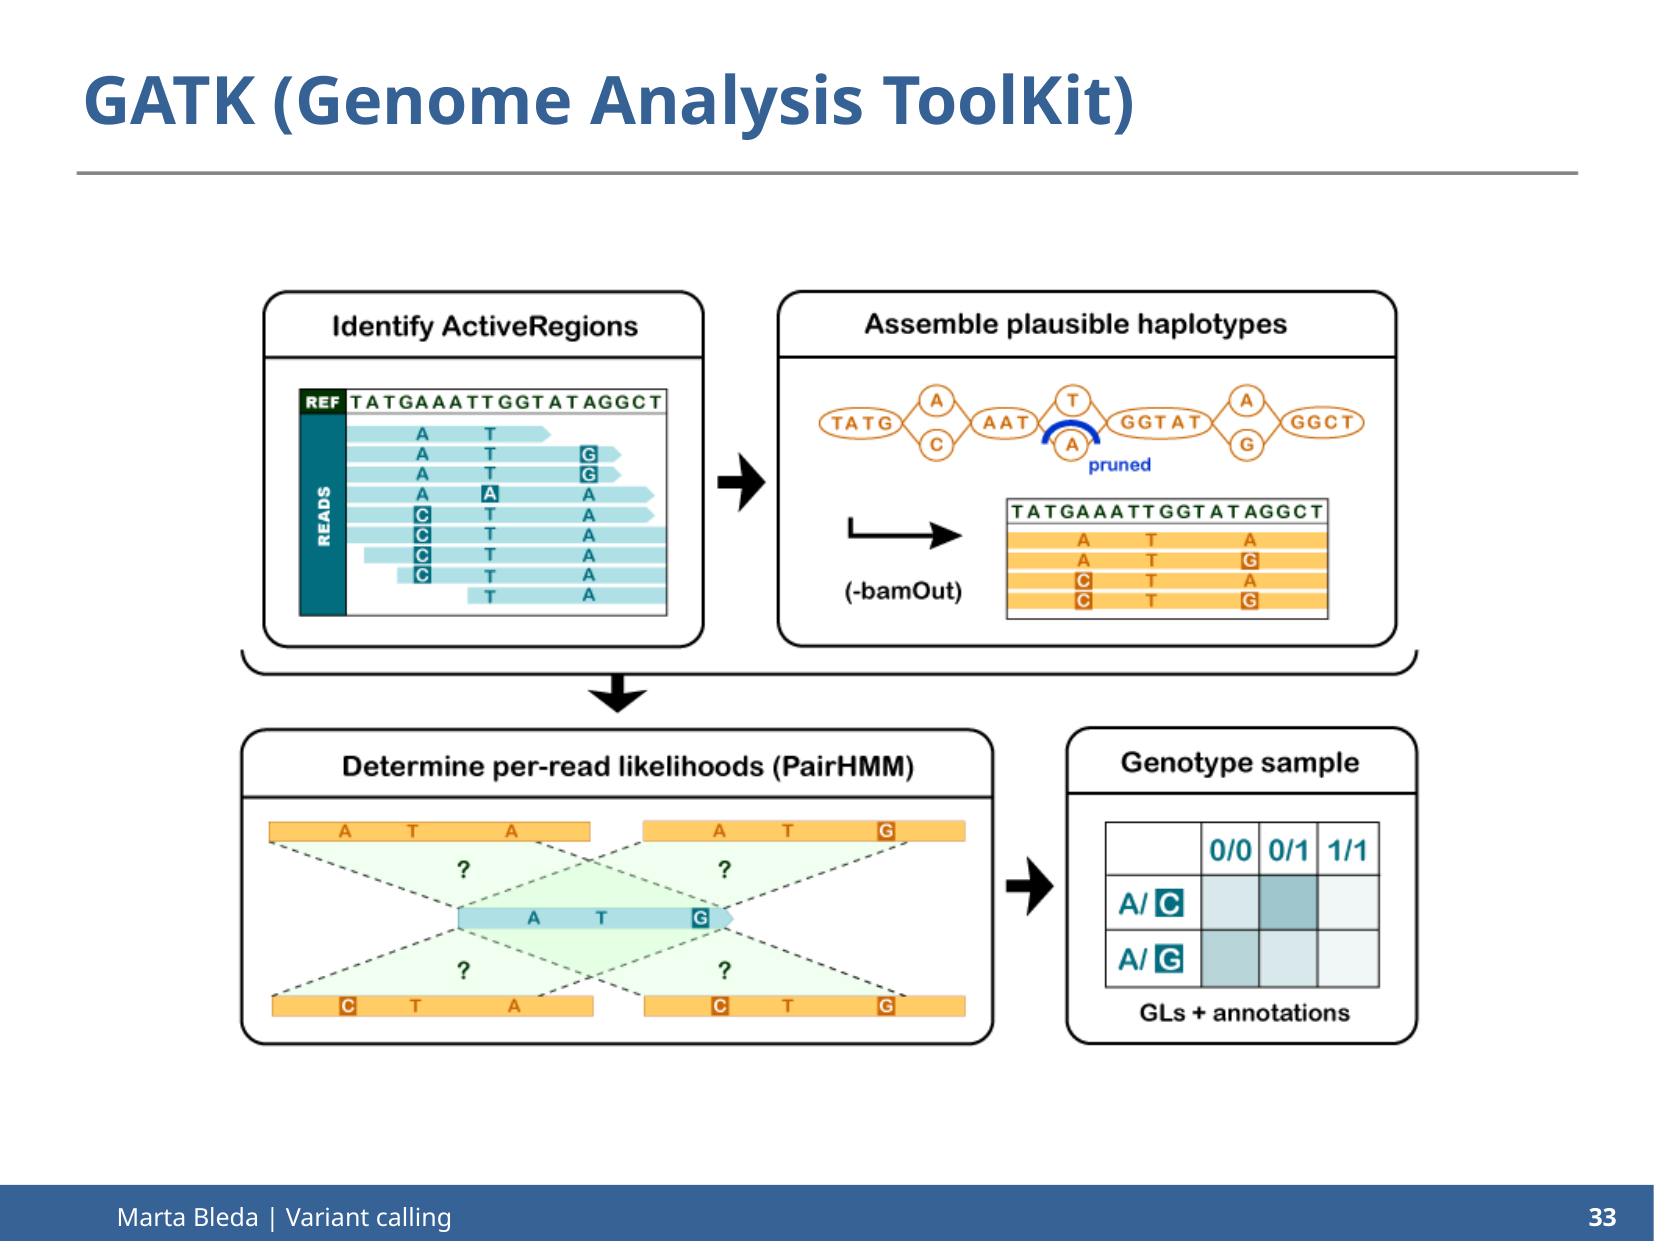

# GATK (Genome Analysis ToolKit)
Marta Bleda | Variant calling
33